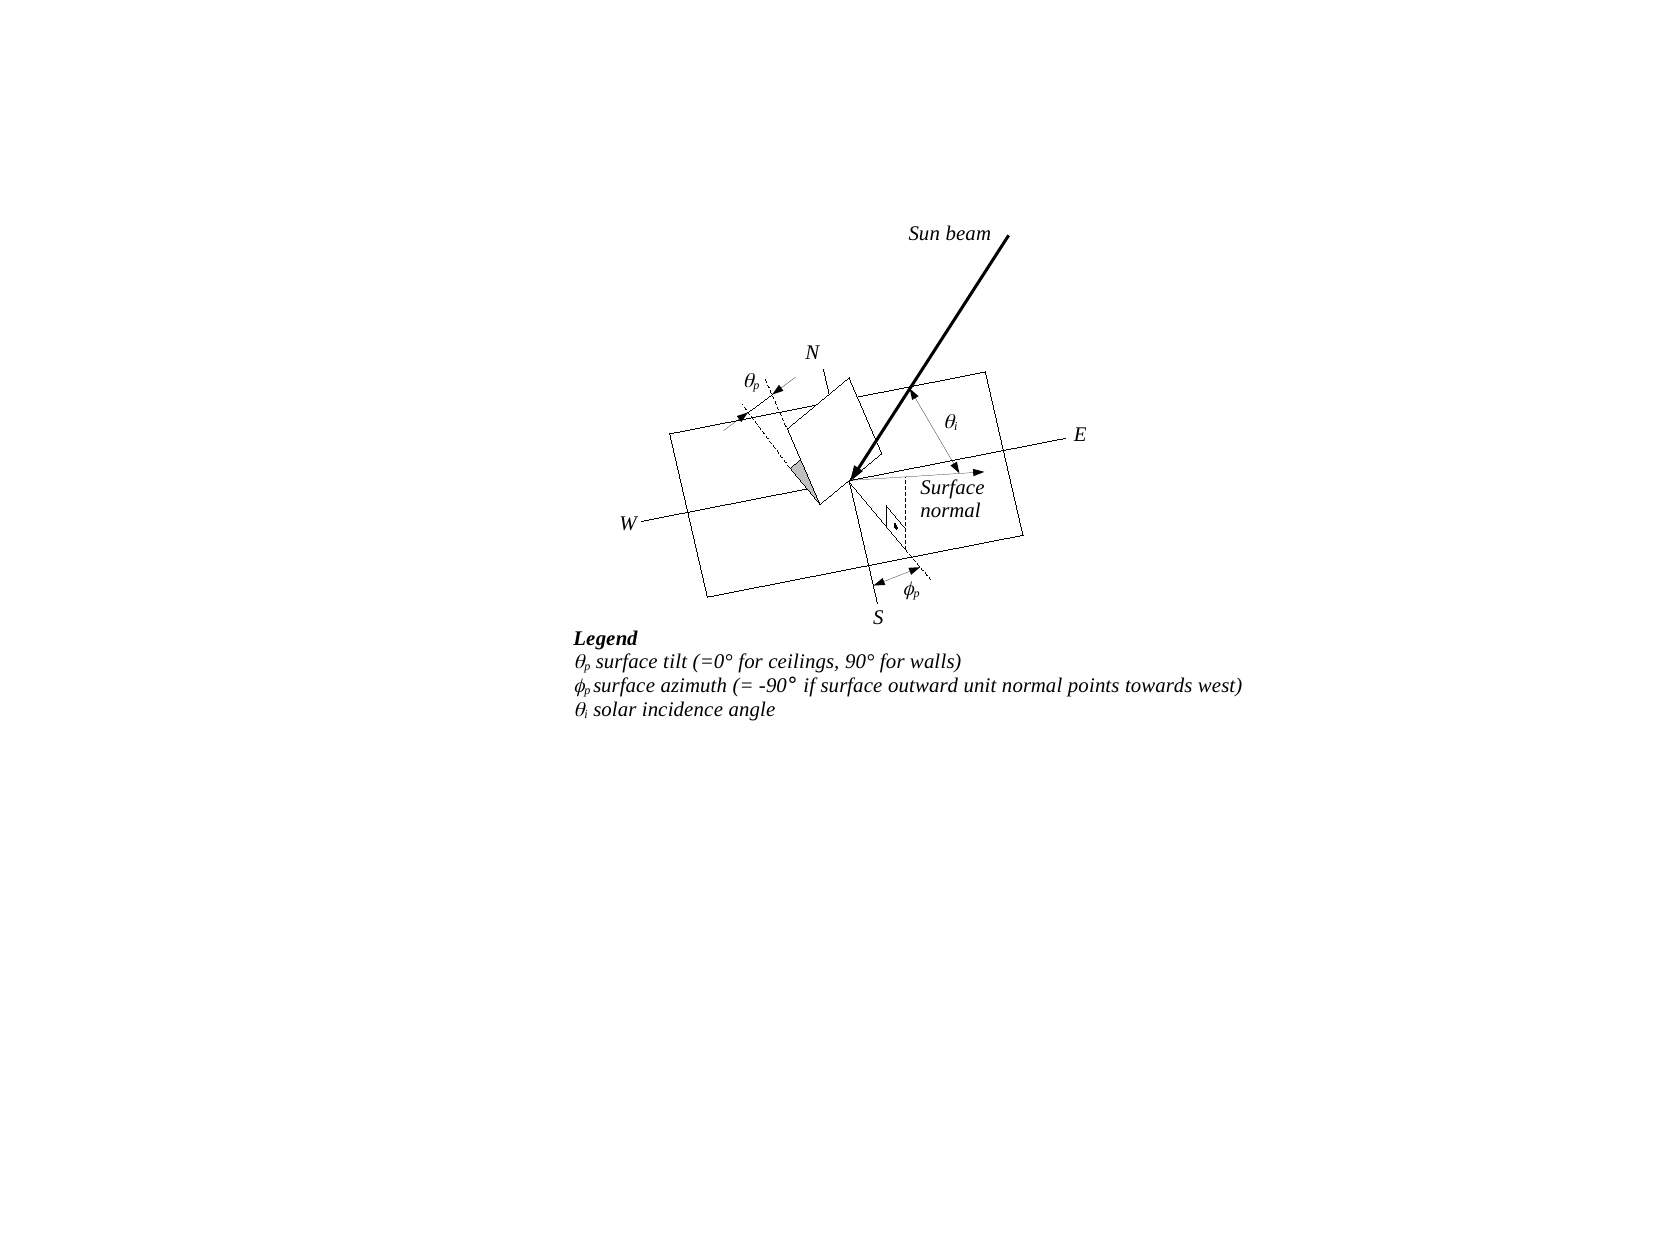

Sun beam
N
p
i
E
Surface
normal
W
p
S
Legend
p surface tilt (=0° for ceilings, 90° for walls)
p surface azimuth (= -90° if surface outward unit normal points towards west)
i solar incidence angle